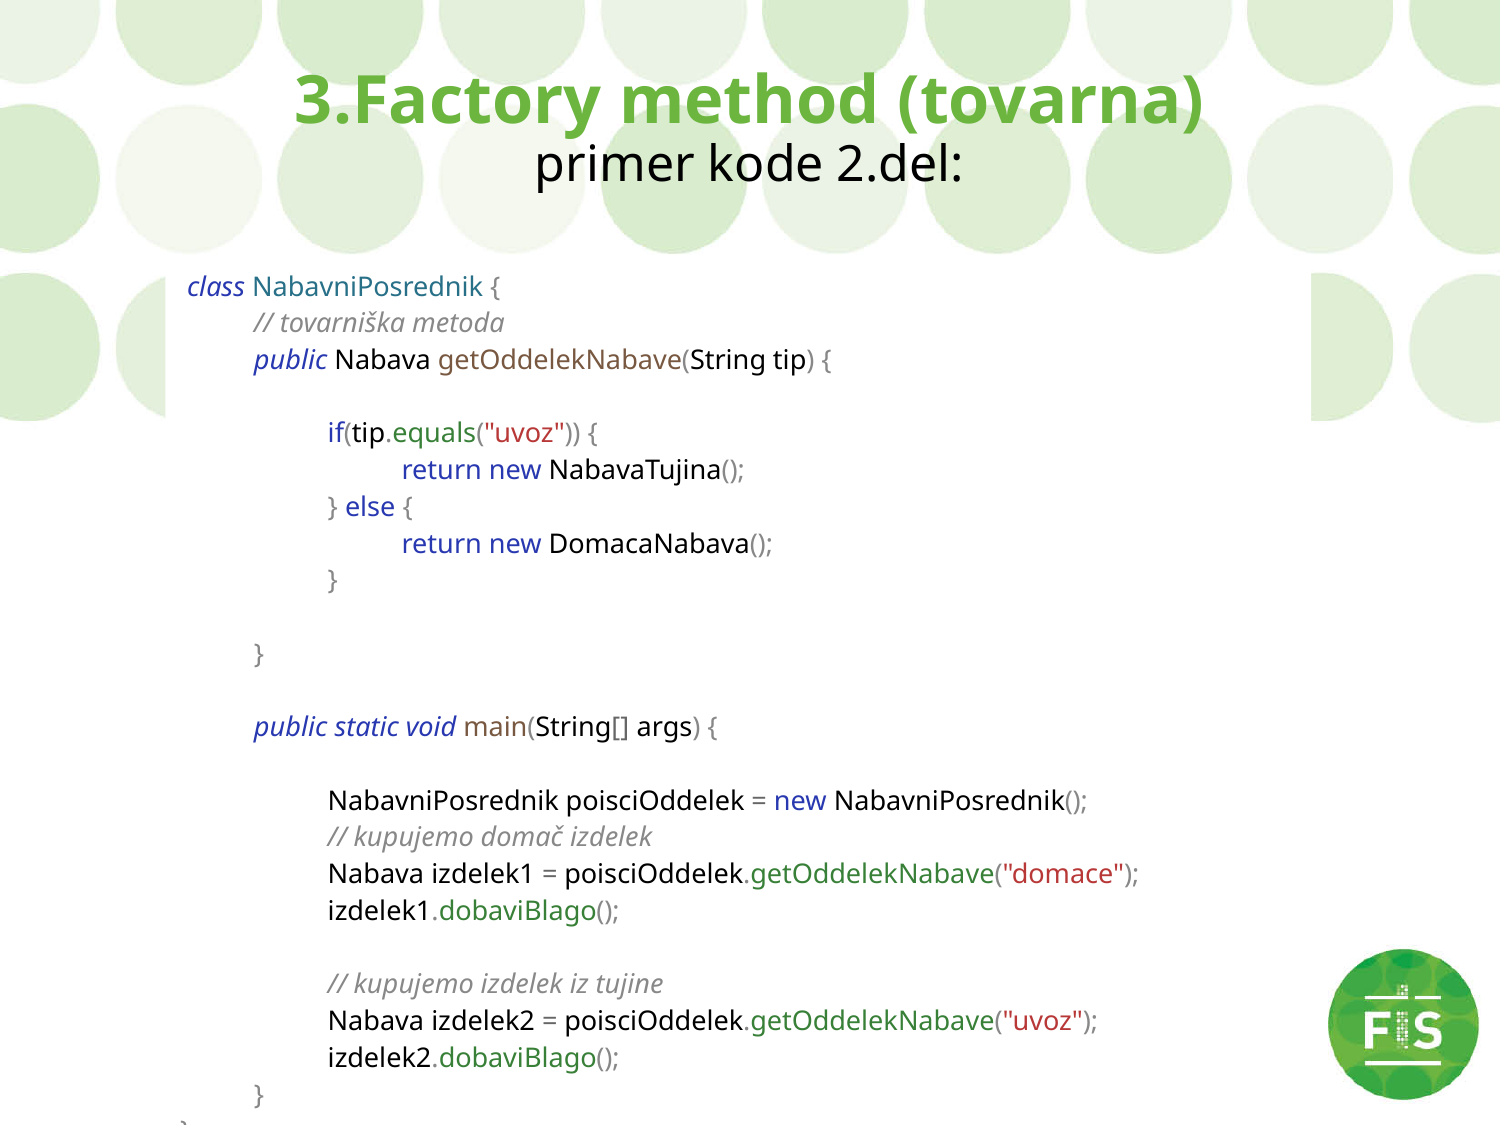

# 3.Factory method (tovarna) primer kode 2.del:
 class NabavniPosrednik {
	// tovarniška metoda
 	public Nabava getOddelekNabave(String tip) {
 		if(tip.equals("uvoz")) {
 			return new NabavaTujina();
 		} else {
 			return new DomacaNabava();
 		}
 	}
 	public static void main(String[] args) {
 		NabavniPosrednik poisciOddelek = new NabavniPosrednik();
 		// kupujemo domač izdelek
 		Nabava izdelek1 = poisciOddelek.getOddelekNabave("domace");
 		izdelek1.dobaviBlago();
 		// kupujemo izdelek iz tujine
 		Nabava izdelek2 = poisciOddelek.getOddelekNabave("uvoz");
 		izdelek2.dobaviBlago();
 	}
}